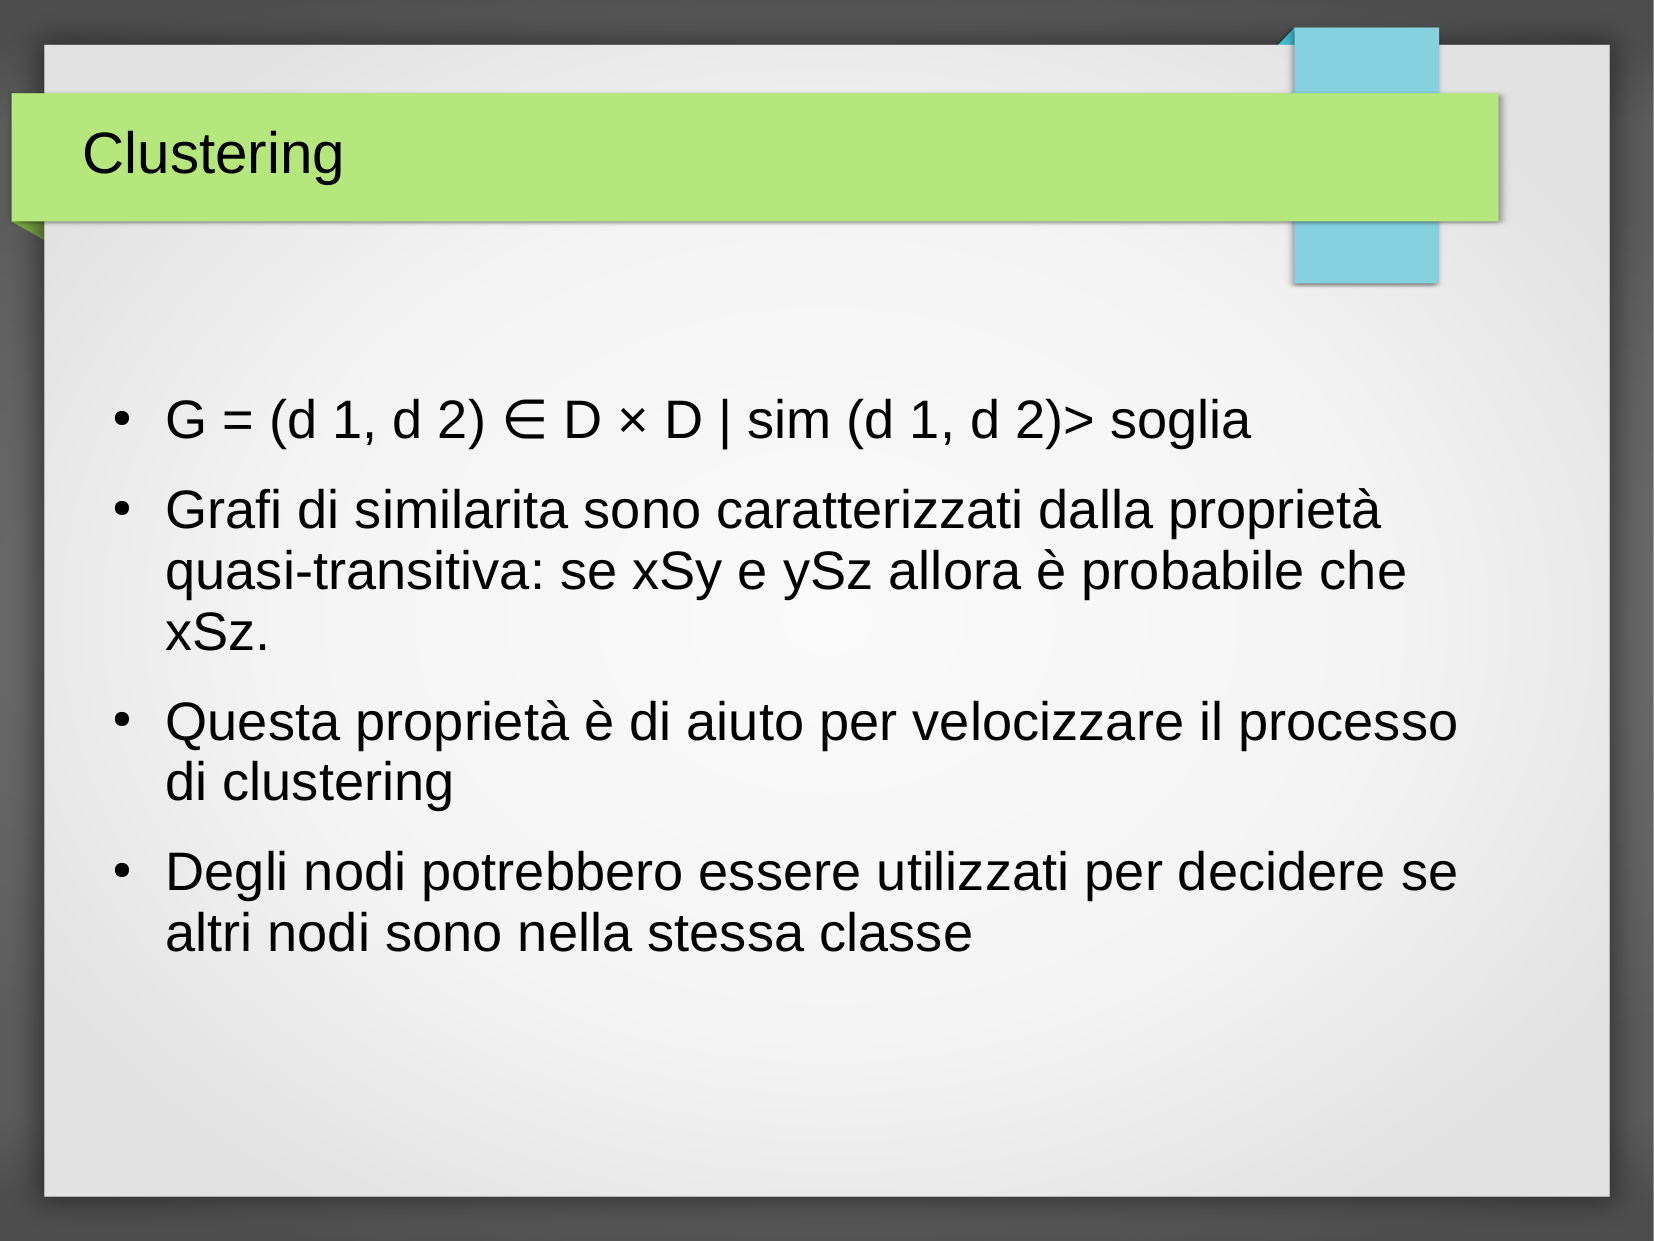

# Clustering
G = (d 1, d 2) ∈ D × D | sim (d 1, d 2)> soglia
Grafi di similarita sono caratterizzati dalla proprietà quasi-transitiva: se xSy e ySz allora è probabile che xSz.
Questa proprietà è di aiuto per velocizzare il processo di clustering
Degli nodi potrebbero essere utilizzati per decidere se altri nodi sono nella stessa classe